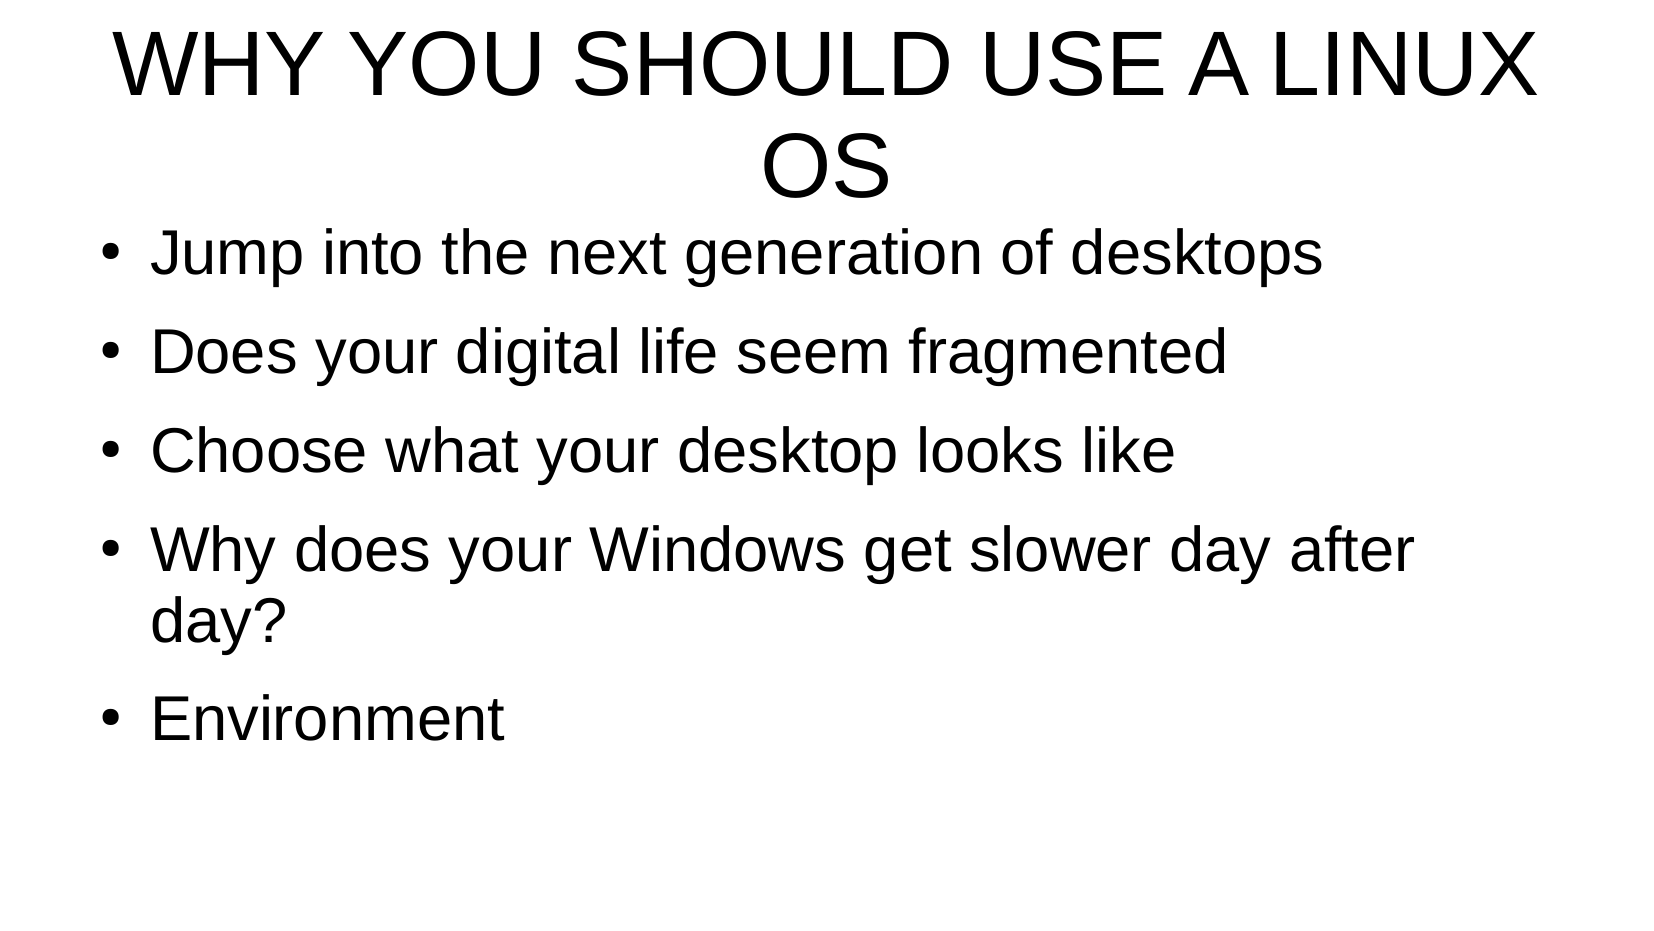

# WHY YOU SHOULD USE A LINUX OS
Jump into the next generation of desktops
Does your digital life seem fragmented
Choose what your desktop looks like
Why does your Windows get slower day after day?
Environment